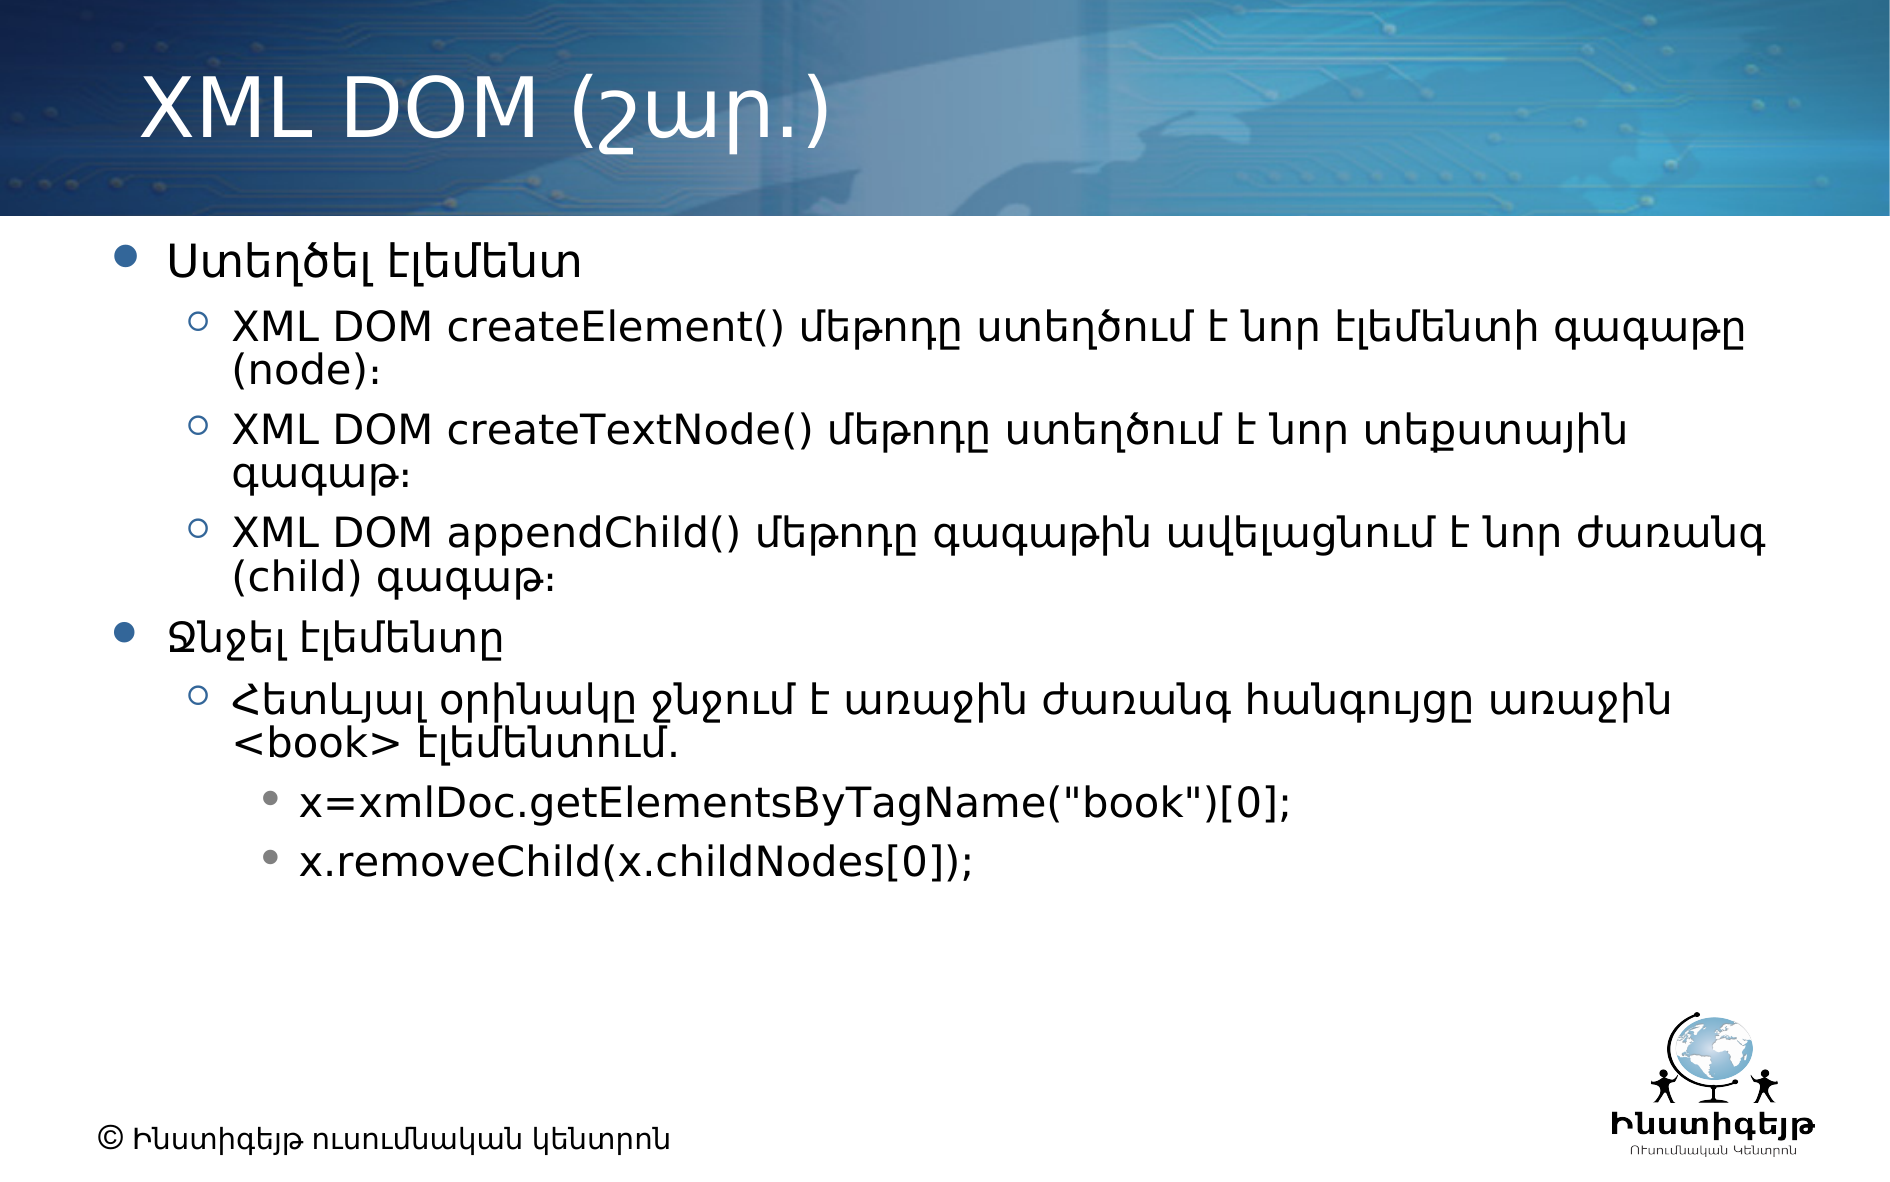

XML DOM (շար.)
# Ստեղծել էլեմենտ
XML DOM createElement() մեթոդը ստեղծում է նոր էլեմենտի գագաթը (node)։
XML DOM createTextNode() մեթոդը ստեղծում է նոր տեքստային գագաթ։
XML DOM appendChild() մեթոդը գագաթին ավելացնում է նոր ժառանգ (child) գագաթ։
Ջնջել էլեմենտը
Հետևյալ օրինակը ջնջում է առաջին ժառանգ հանգույցը առաջին <book> էլեմենտում․
x=xmlDoc.getElementsByTagName("book")[0];
x.removeChild(x.childNodes[0]);